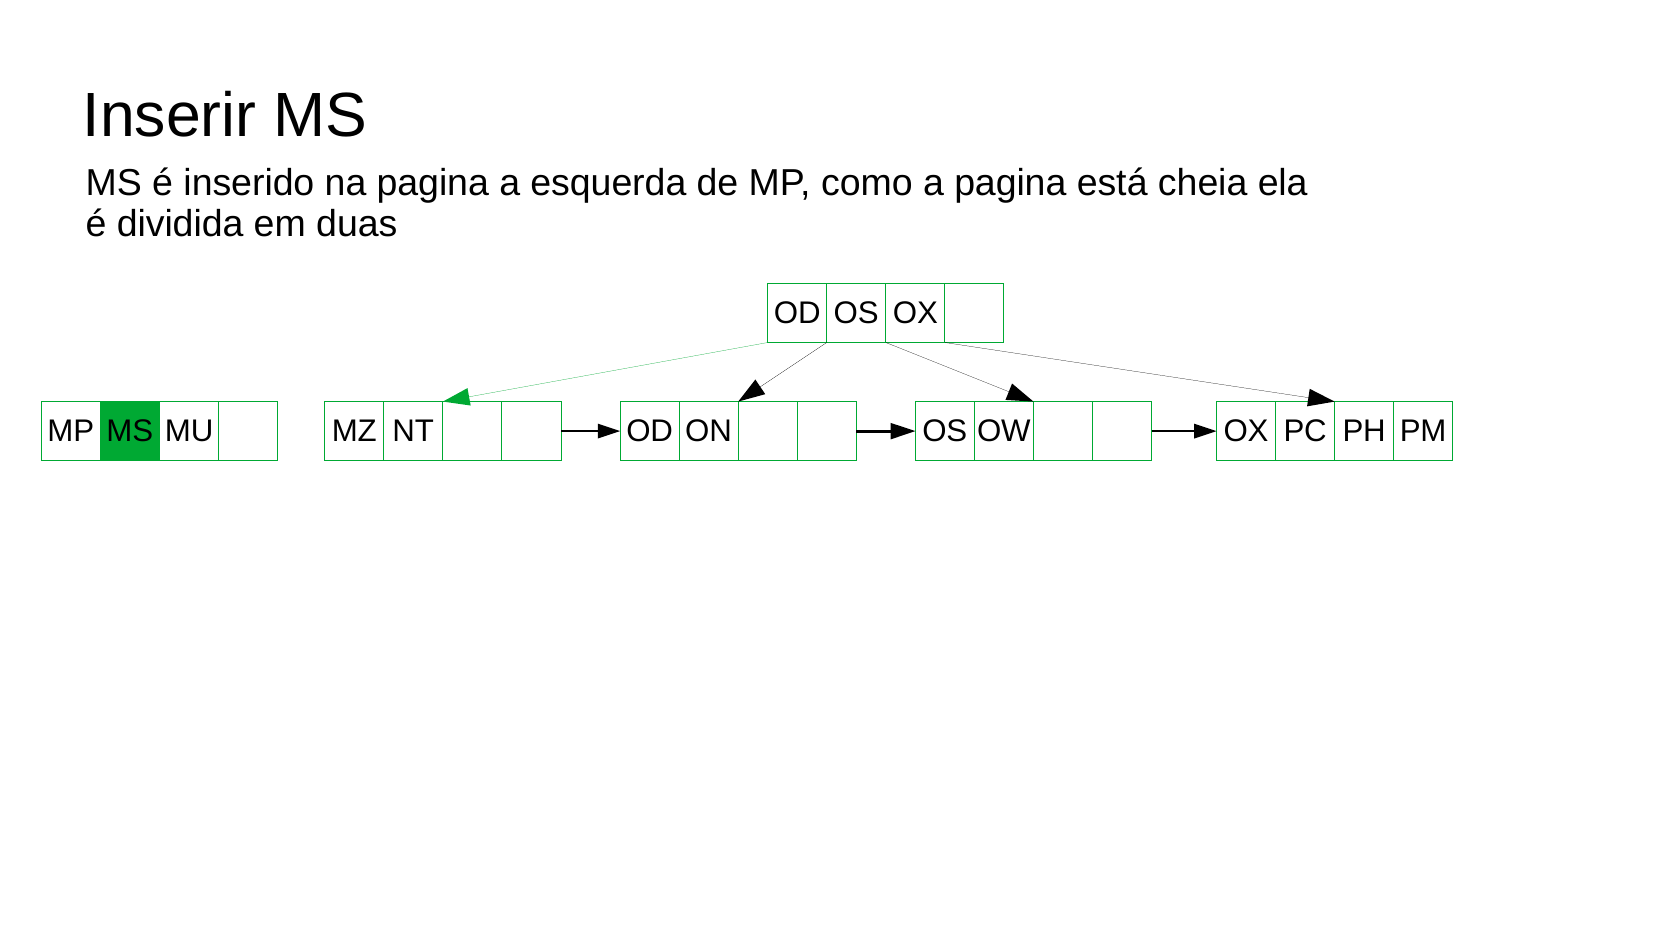

# Inserir MS
MS é inserido na pagina a esquerda de MP, como a pagina está cheia ela é dividida em duas
OD
OS
OX
MP
MS
MU
MZ
NT
OD
ON
OS
OW
OX
PC
PH
PM